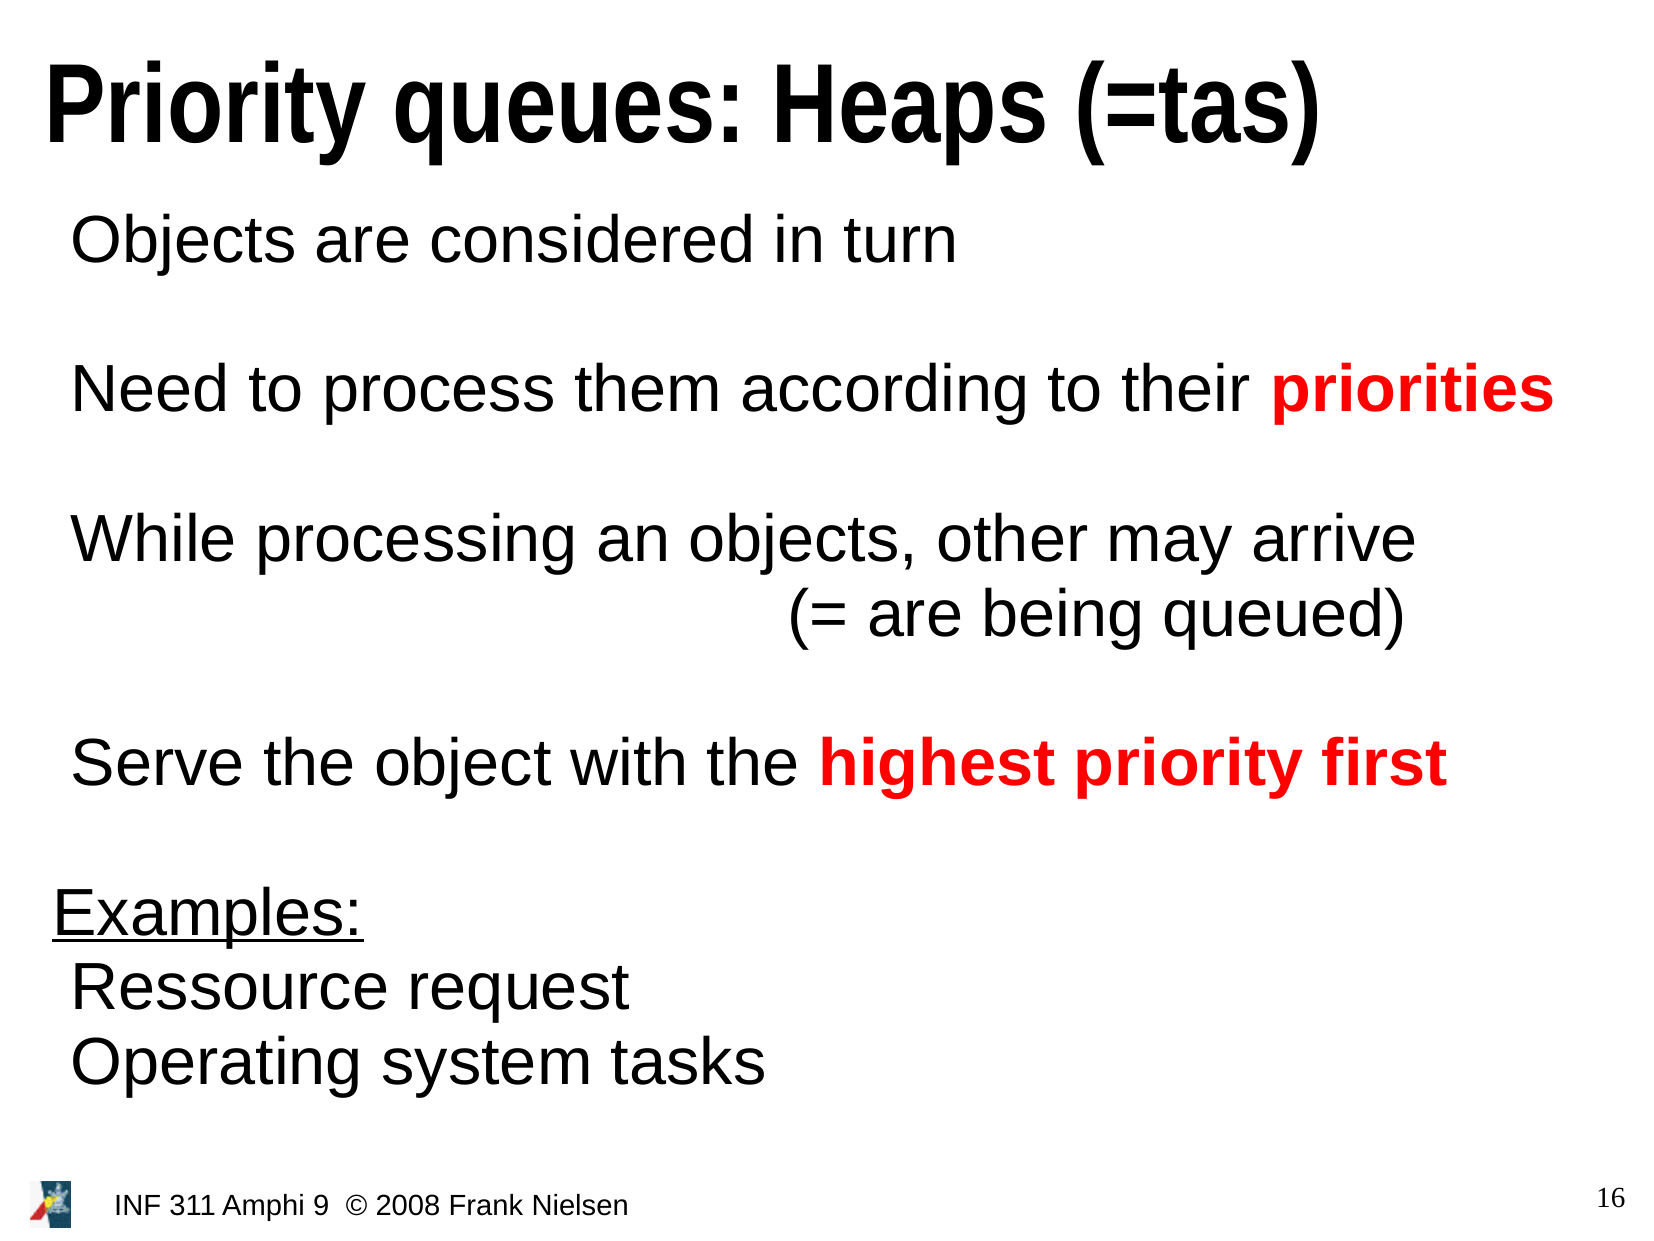

Priority queues: Heaps (=tas)
 Objects are considered in turn
 Need to process them according to their priorities
 While processing an objects, other may arrive
									(= are being queued)
 Serve the object with the highest priority first
Examples:
 Ressource request
 Operating system tasks